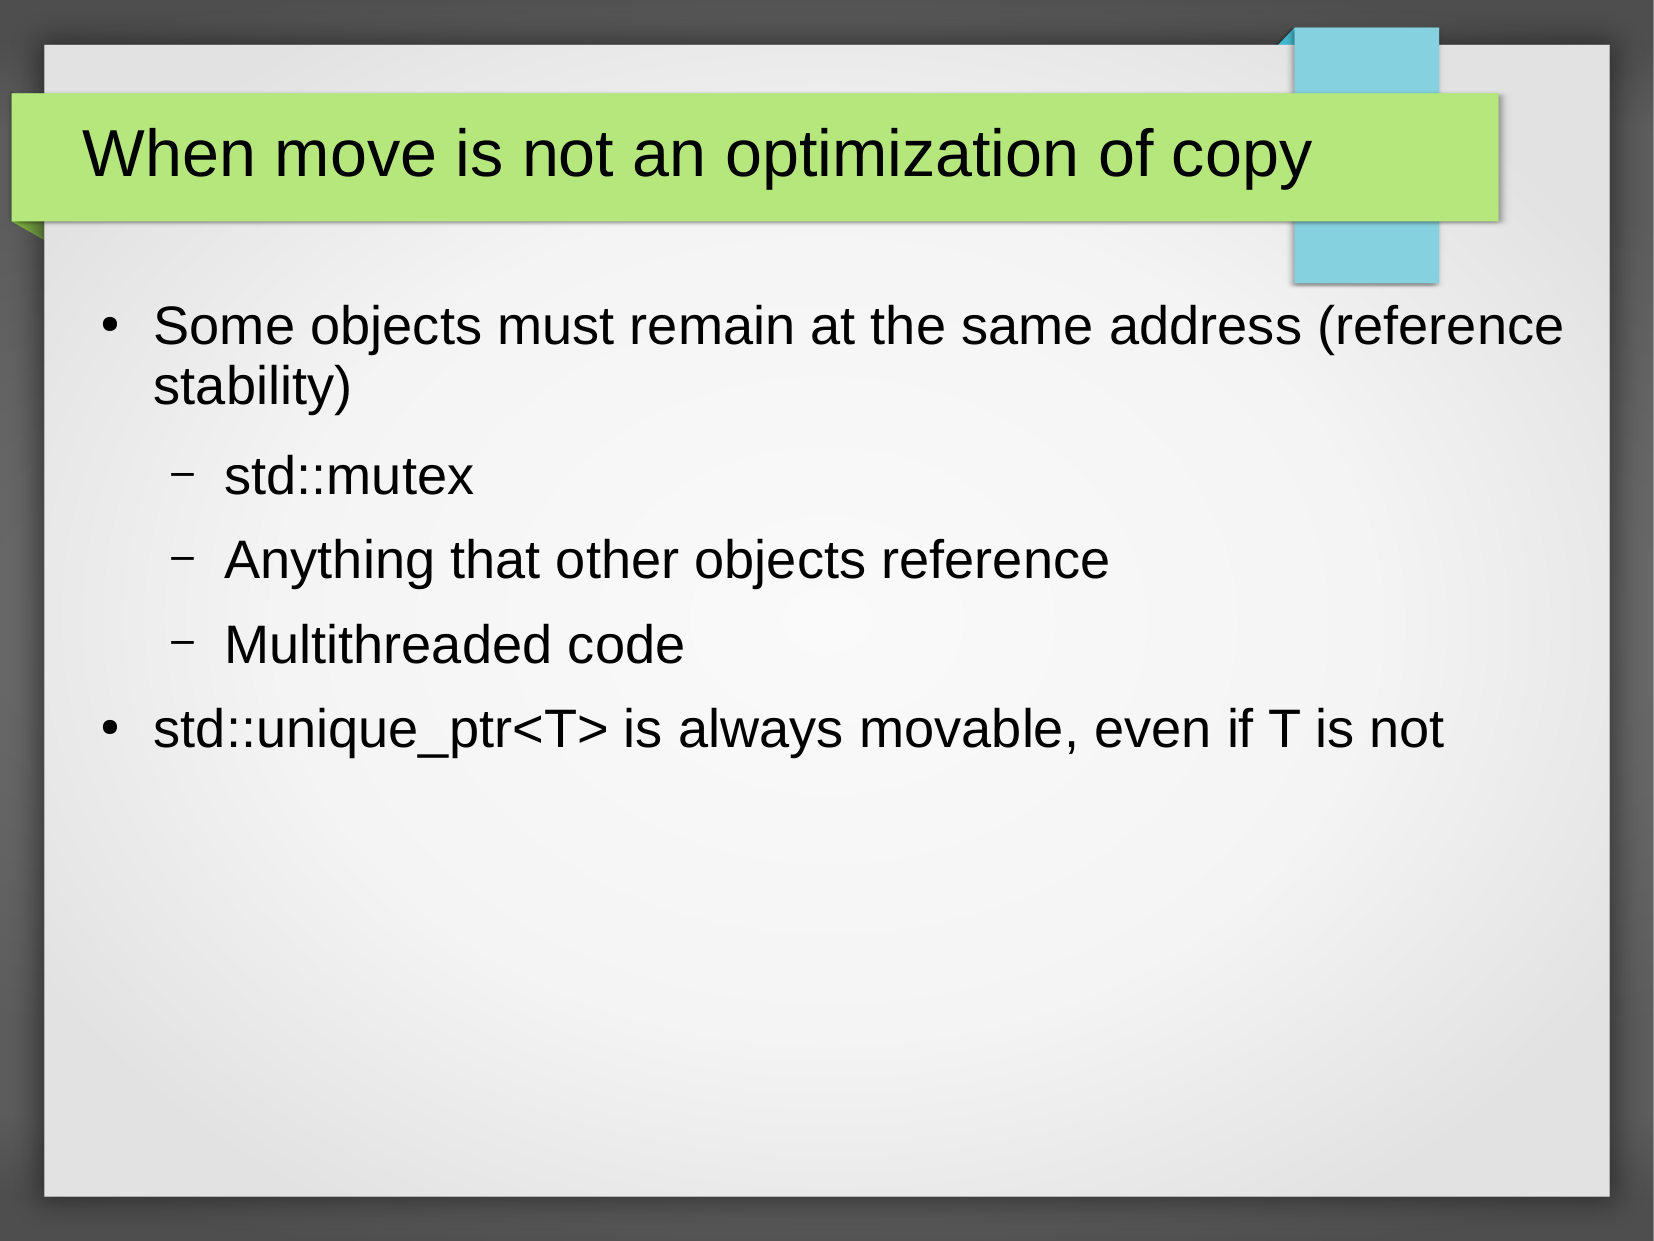

# When move is not an optimization of copy
Some objects must remain at the same address (reference stability)
std::mutex
Anything that other objects reference
Multithreaded code
std::unique_ptr<T> is always movable, even if T is not